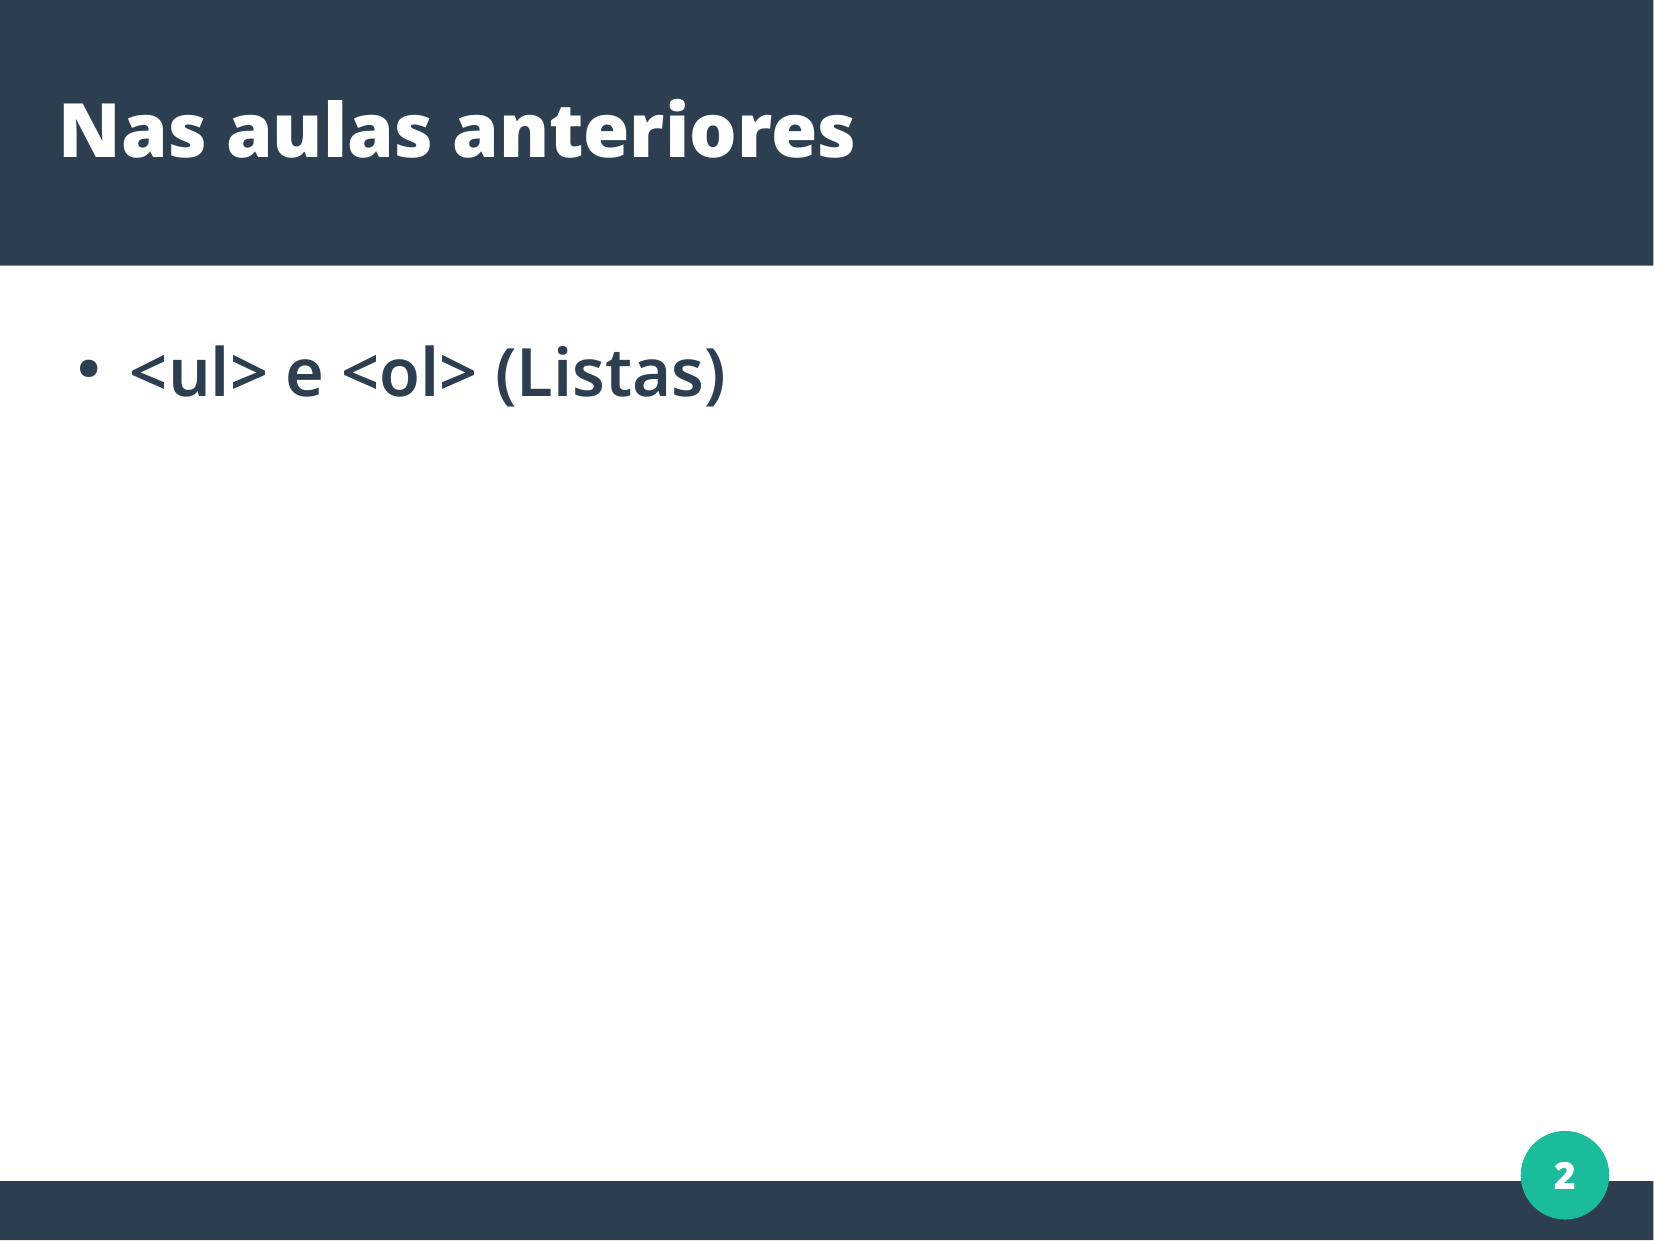

# Nas aulas anteriores
<ul> e <ol> (Listas)
2